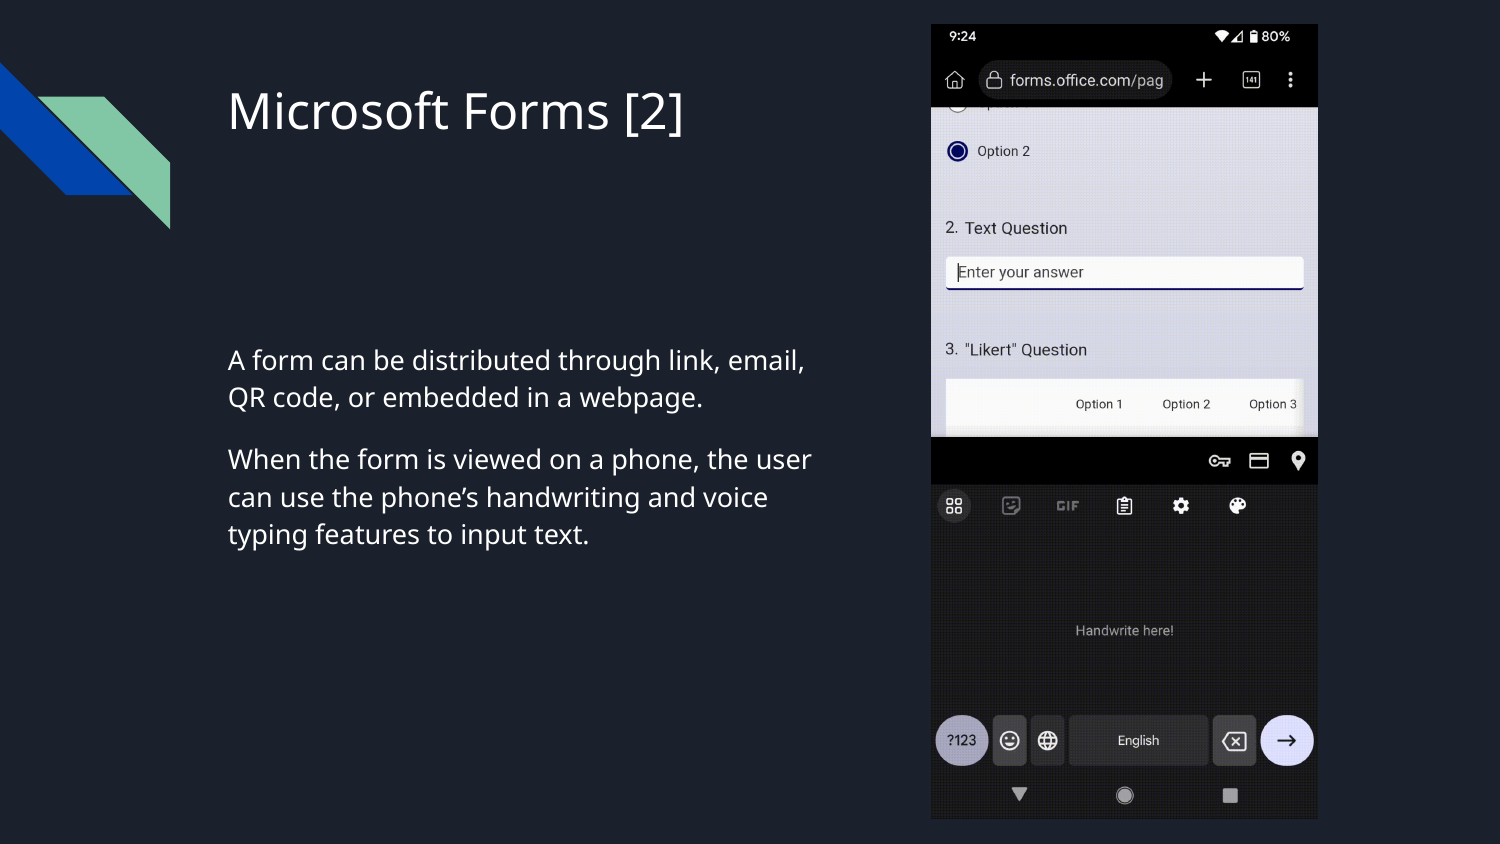

# Microsoft Forms [2]
A form can be distributed through link, email, QR code, or embedded in a webpage.
When the form is viewed on a phone, the user can use the phone’s handwriting and voice typing features to input text.